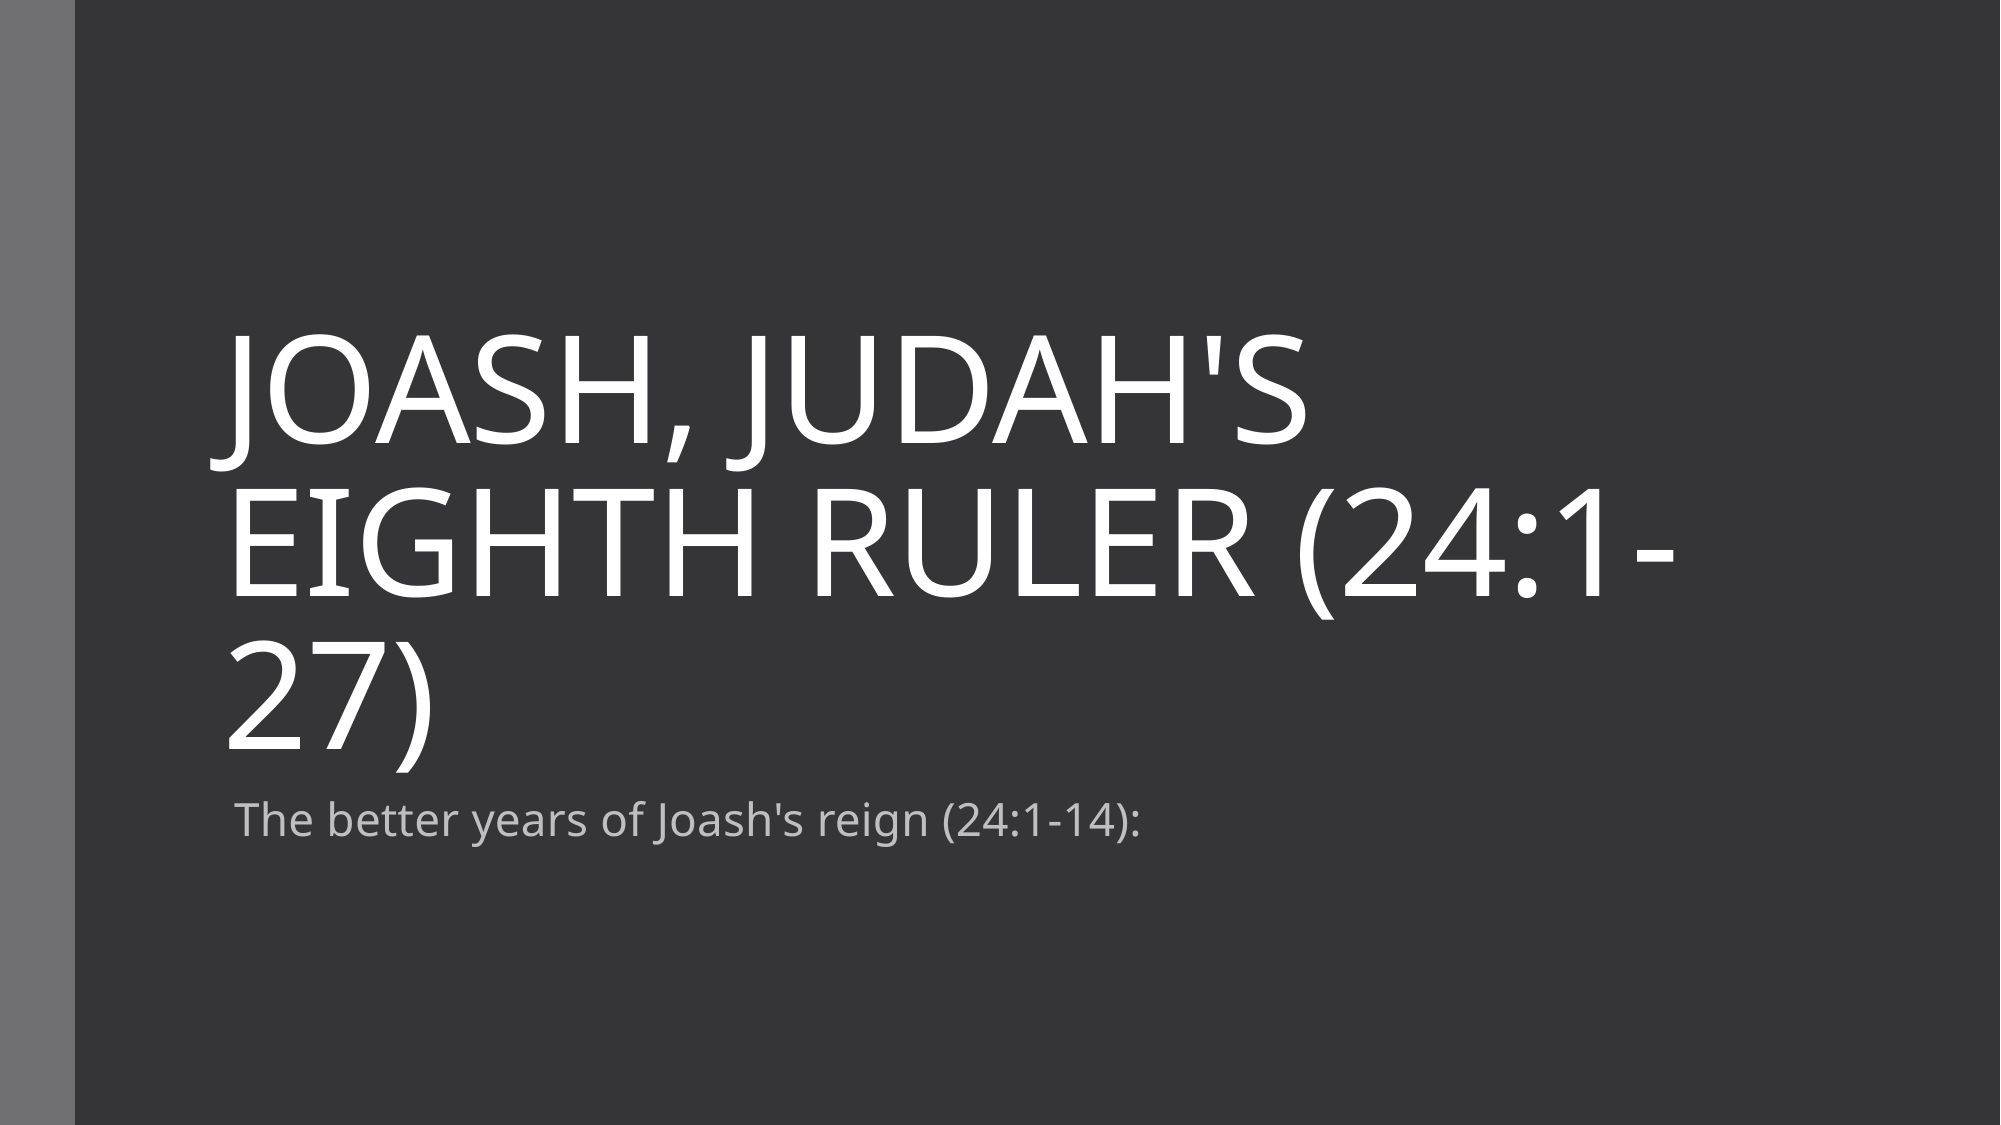

# JOASH, JUDAH'S EIGHTH RULER (24:1-27)
 The better years of Joash's reign (24:1-14):